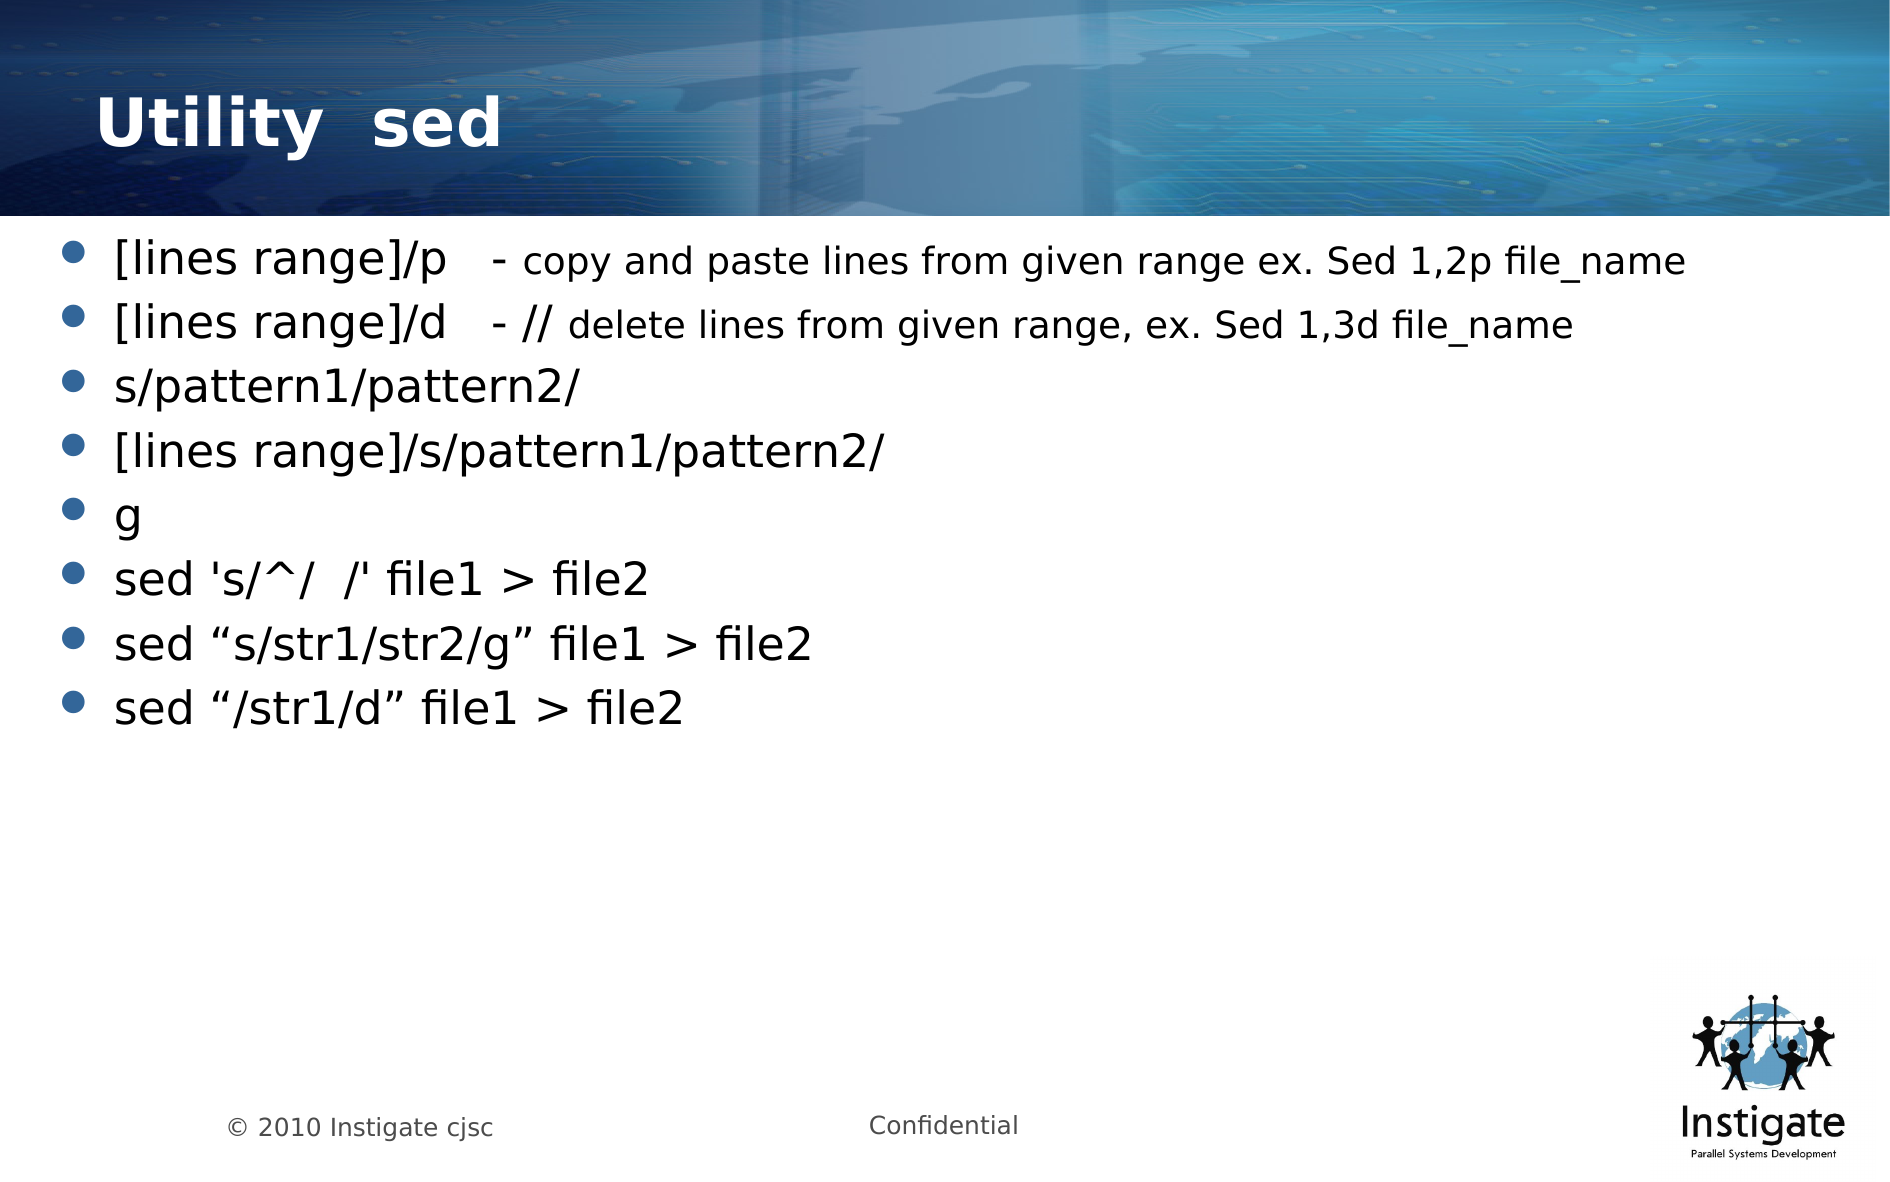

# Utility sed
[lines range]/p - copy and paste lines from given range ex. Sed 1,2p file_name
[lines range]/d - // delete lines from given range, ex. Sed 1,3d file_name
s/pattern1/pattern2/
[lines range]/s/pattern1/pattern2/
g
sed 's/^/ /' file1 > file2
sed “s/str1/str2/g” file1 > file2
sed “/str1/d” file1 > file2